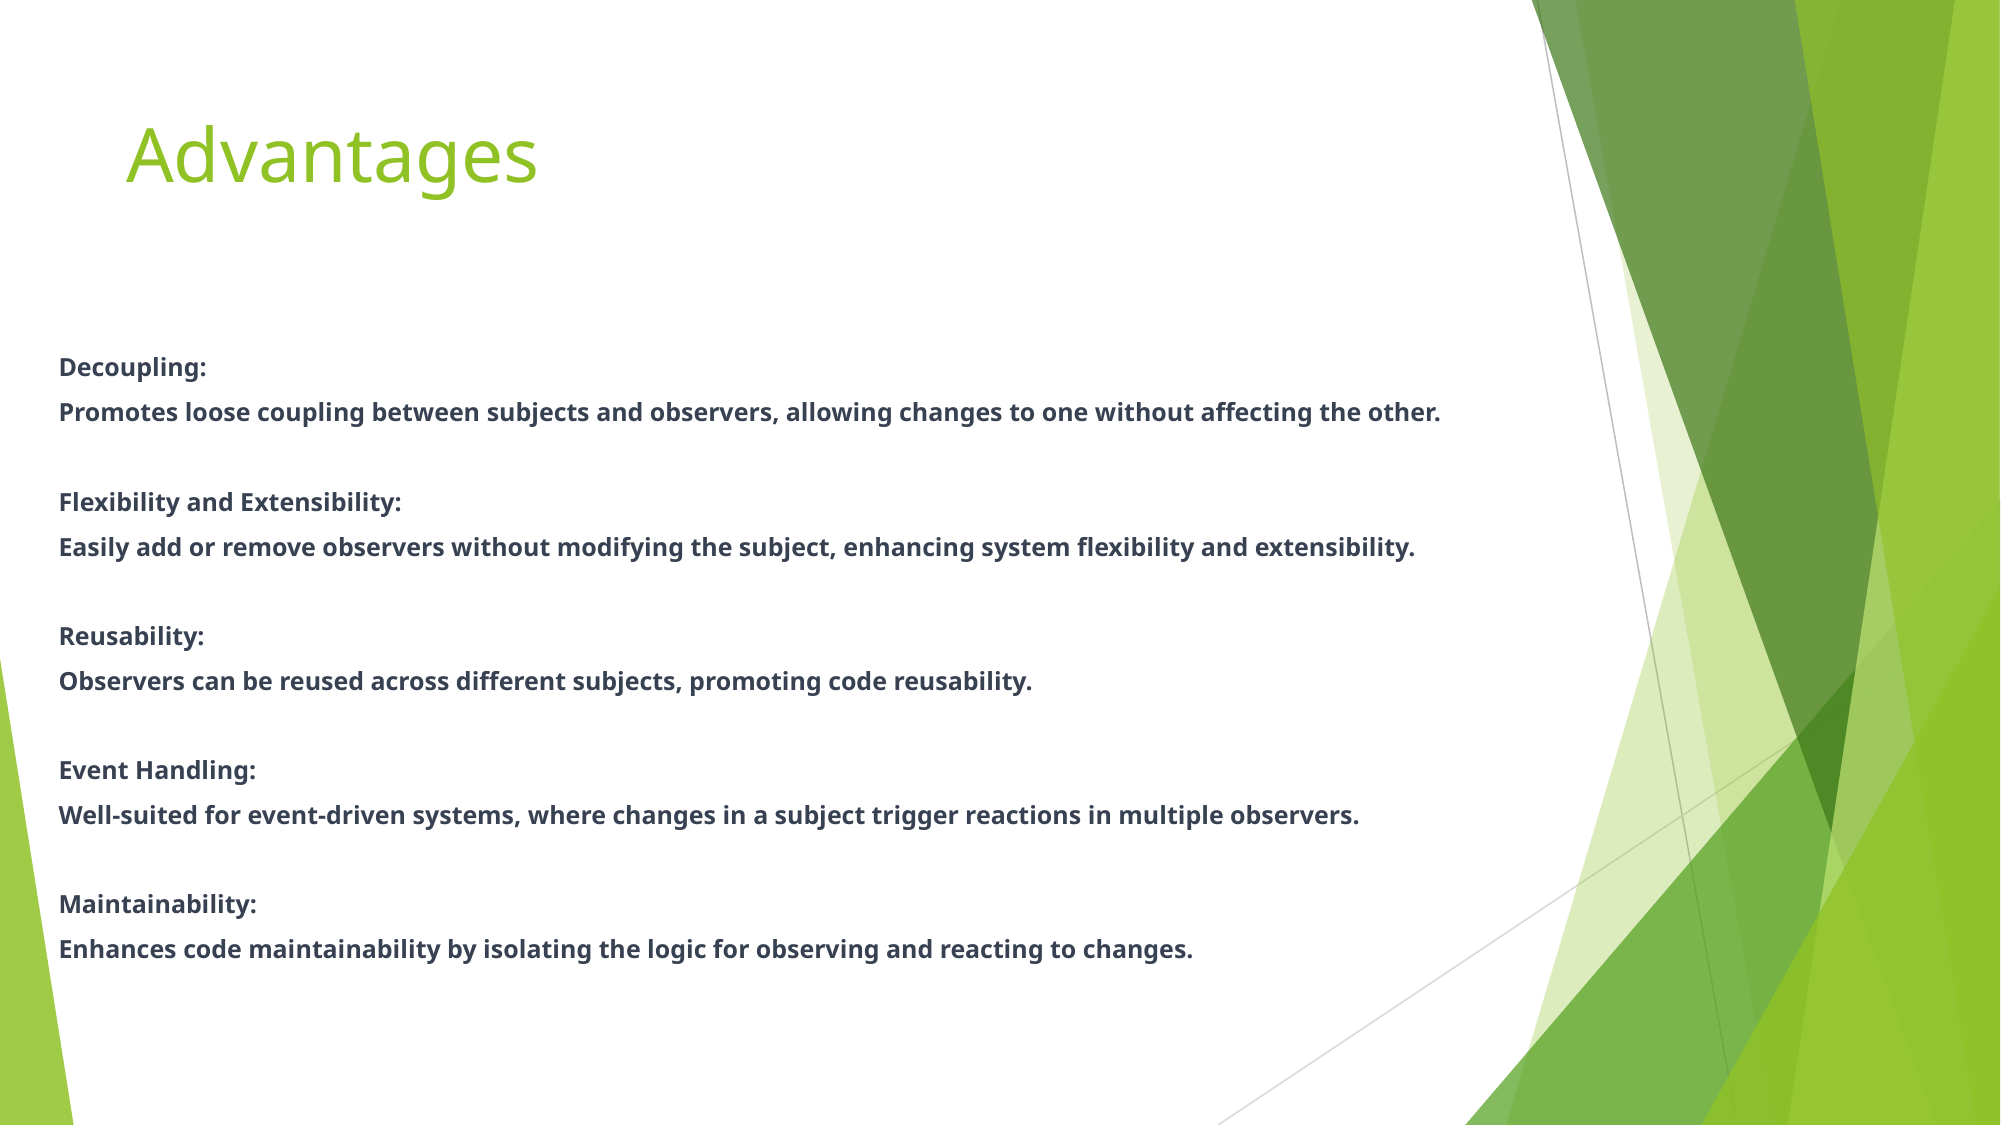

# Advantages
Decoupling:
Promotes loose coupling between subjects and observers, allowing changes to one without affecting the other.
Flexibility and Extensibility:
Easily add or remove observers without modifying the subject, enhancing system flexibility and extensibility.
Reusability:
Observers can be reused across different subjects, promoting code reusability.
Event Handling:
Well-suited for event-driven systems, where changes in a subject trigger reactions in multiple observers.
Maintainability:
Enhances code maintainability by isolating the logic for observing and reacting to changes.